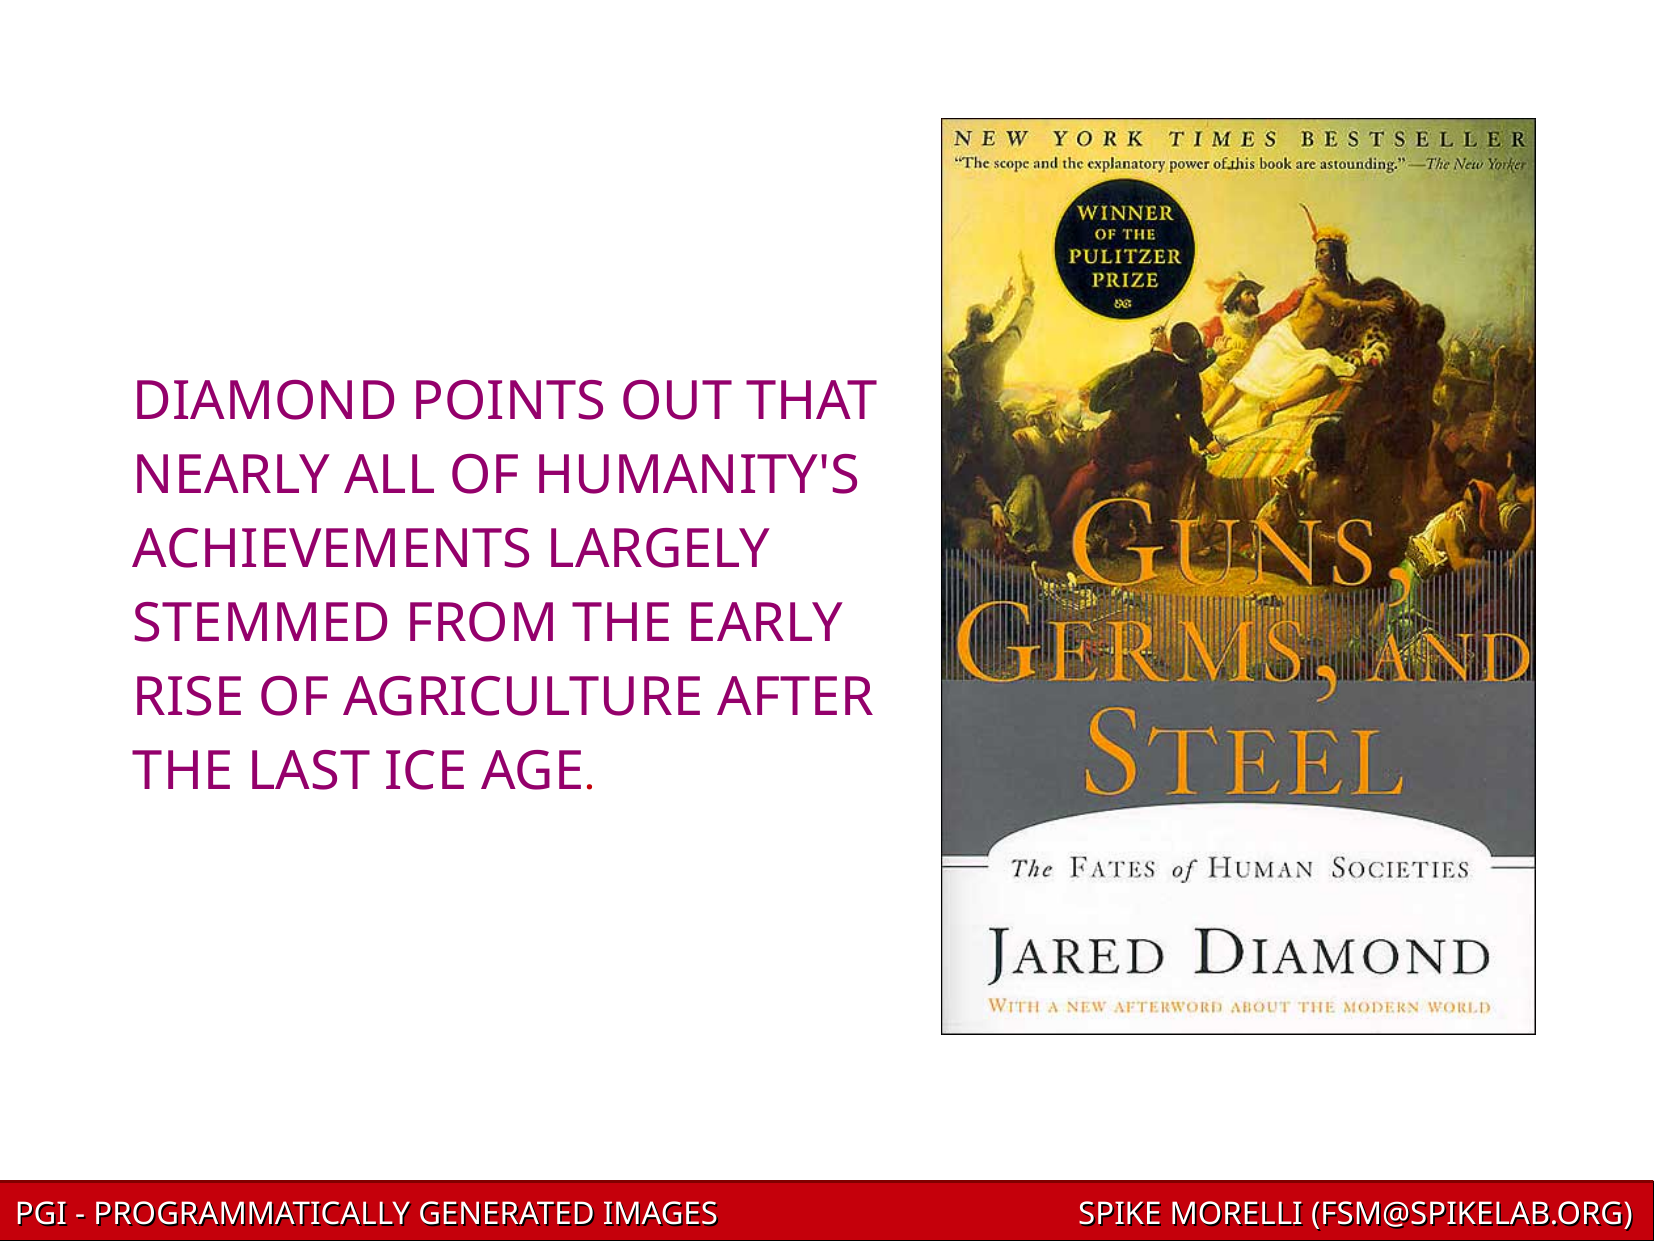

DIAMOND POINTS OUT THAT NEARLY ALL OF HUMANITY'S ACHIEVEMENTS LARGELY STEMMED FROM THE EARLY RISE OF AGRICULTURE AFTER THE LAST ICE AGE.
PGI - PROGRAMMATICALLY GENERATED IMAGES
SPIKE MORELLI (FSM@SPIKELAB.ORG)